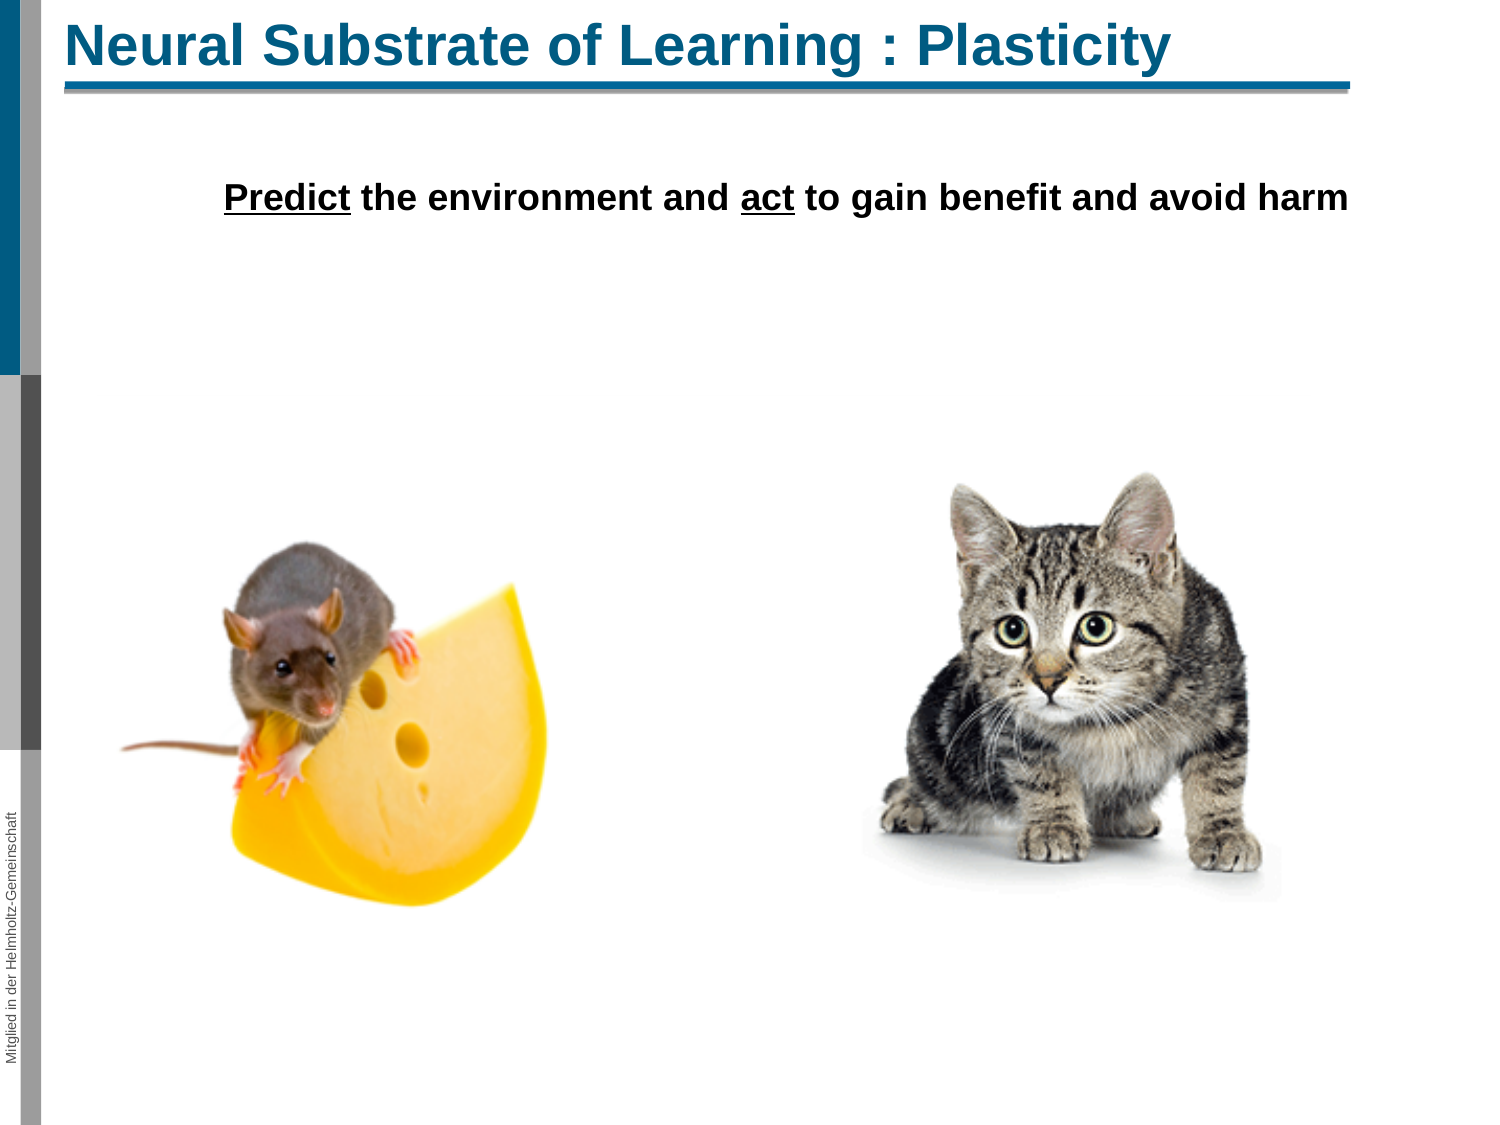

Neural Substrate of Learning : Plasticity
Predict the environment and act to gain benefit and avoid harm